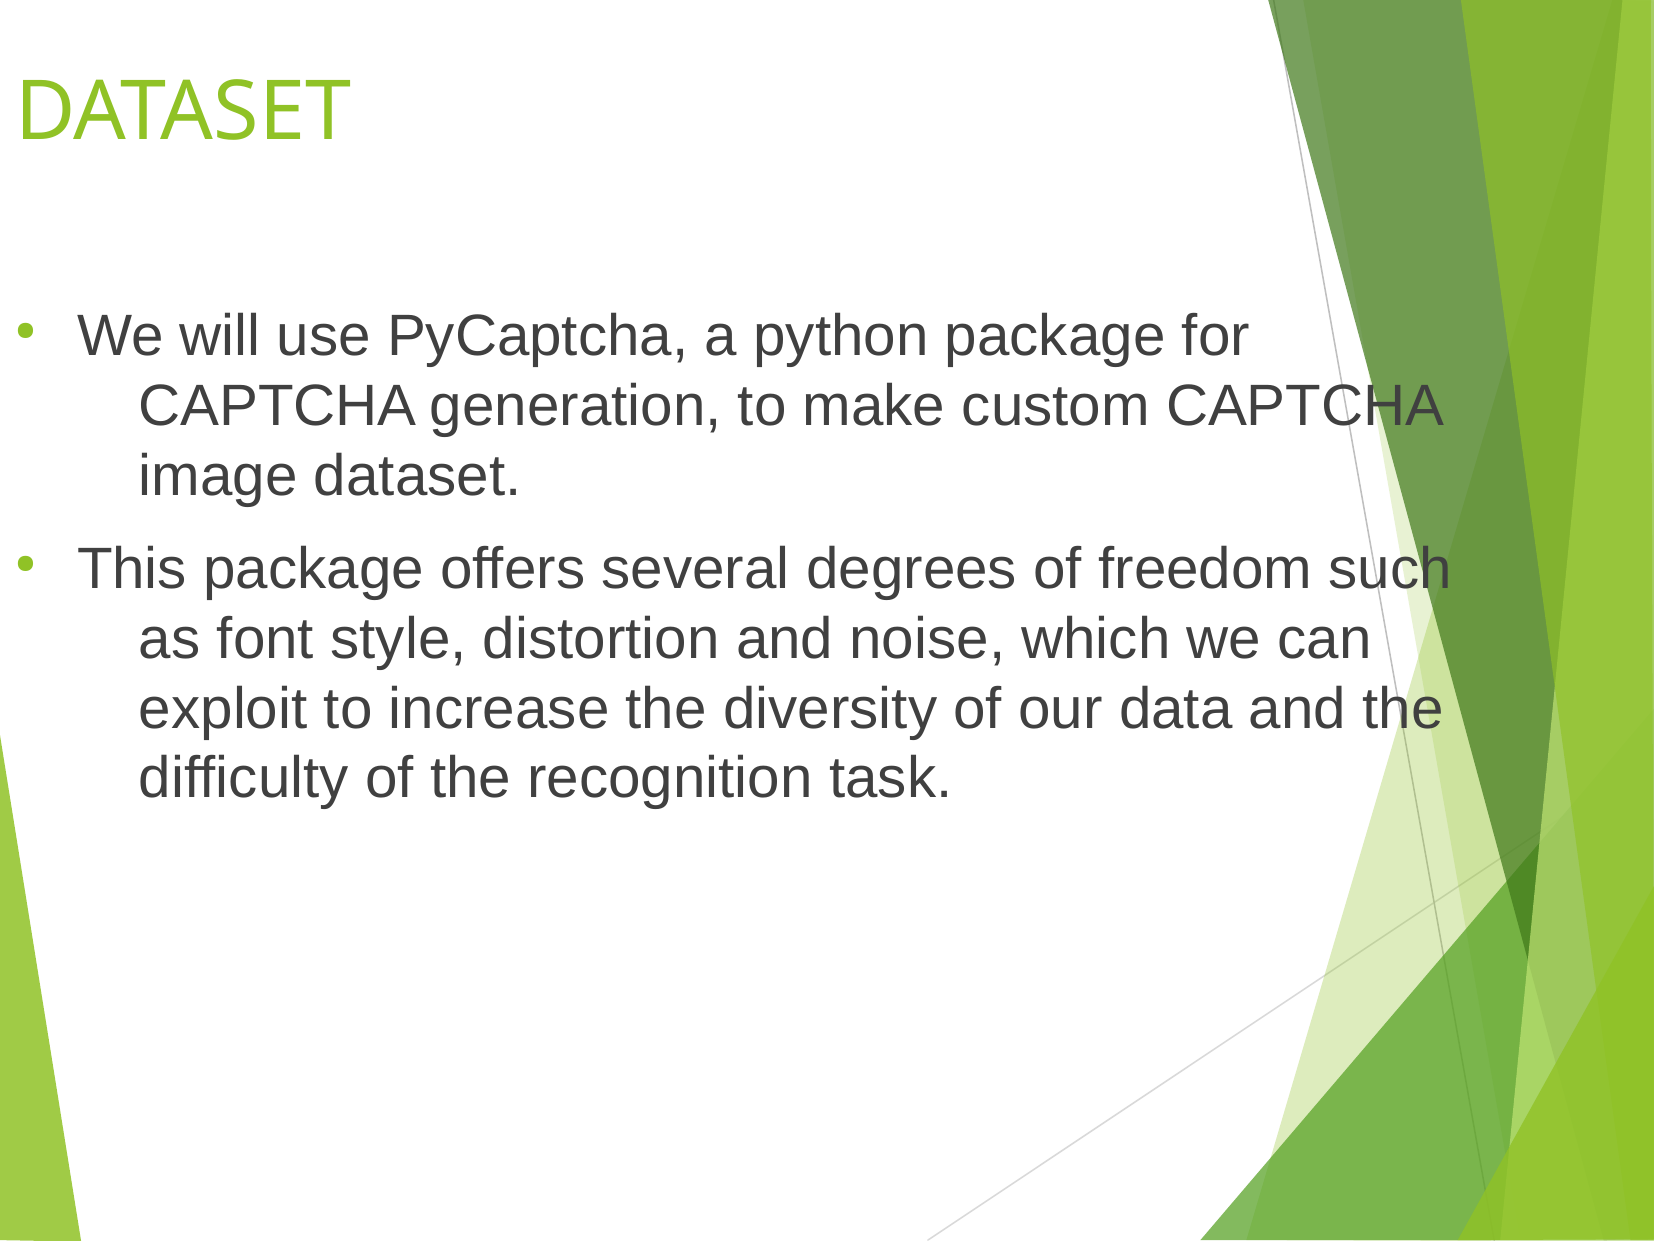

# DATASET
We will use PyCaptcha, a python package for CAPTCHA generation, to make custom CAPTCHA image dataset.
This package offers several degrees of freedom such as font style, distortion and noise, which we can exploit to increase the diversity of our data and the difficulty of the recognition task.